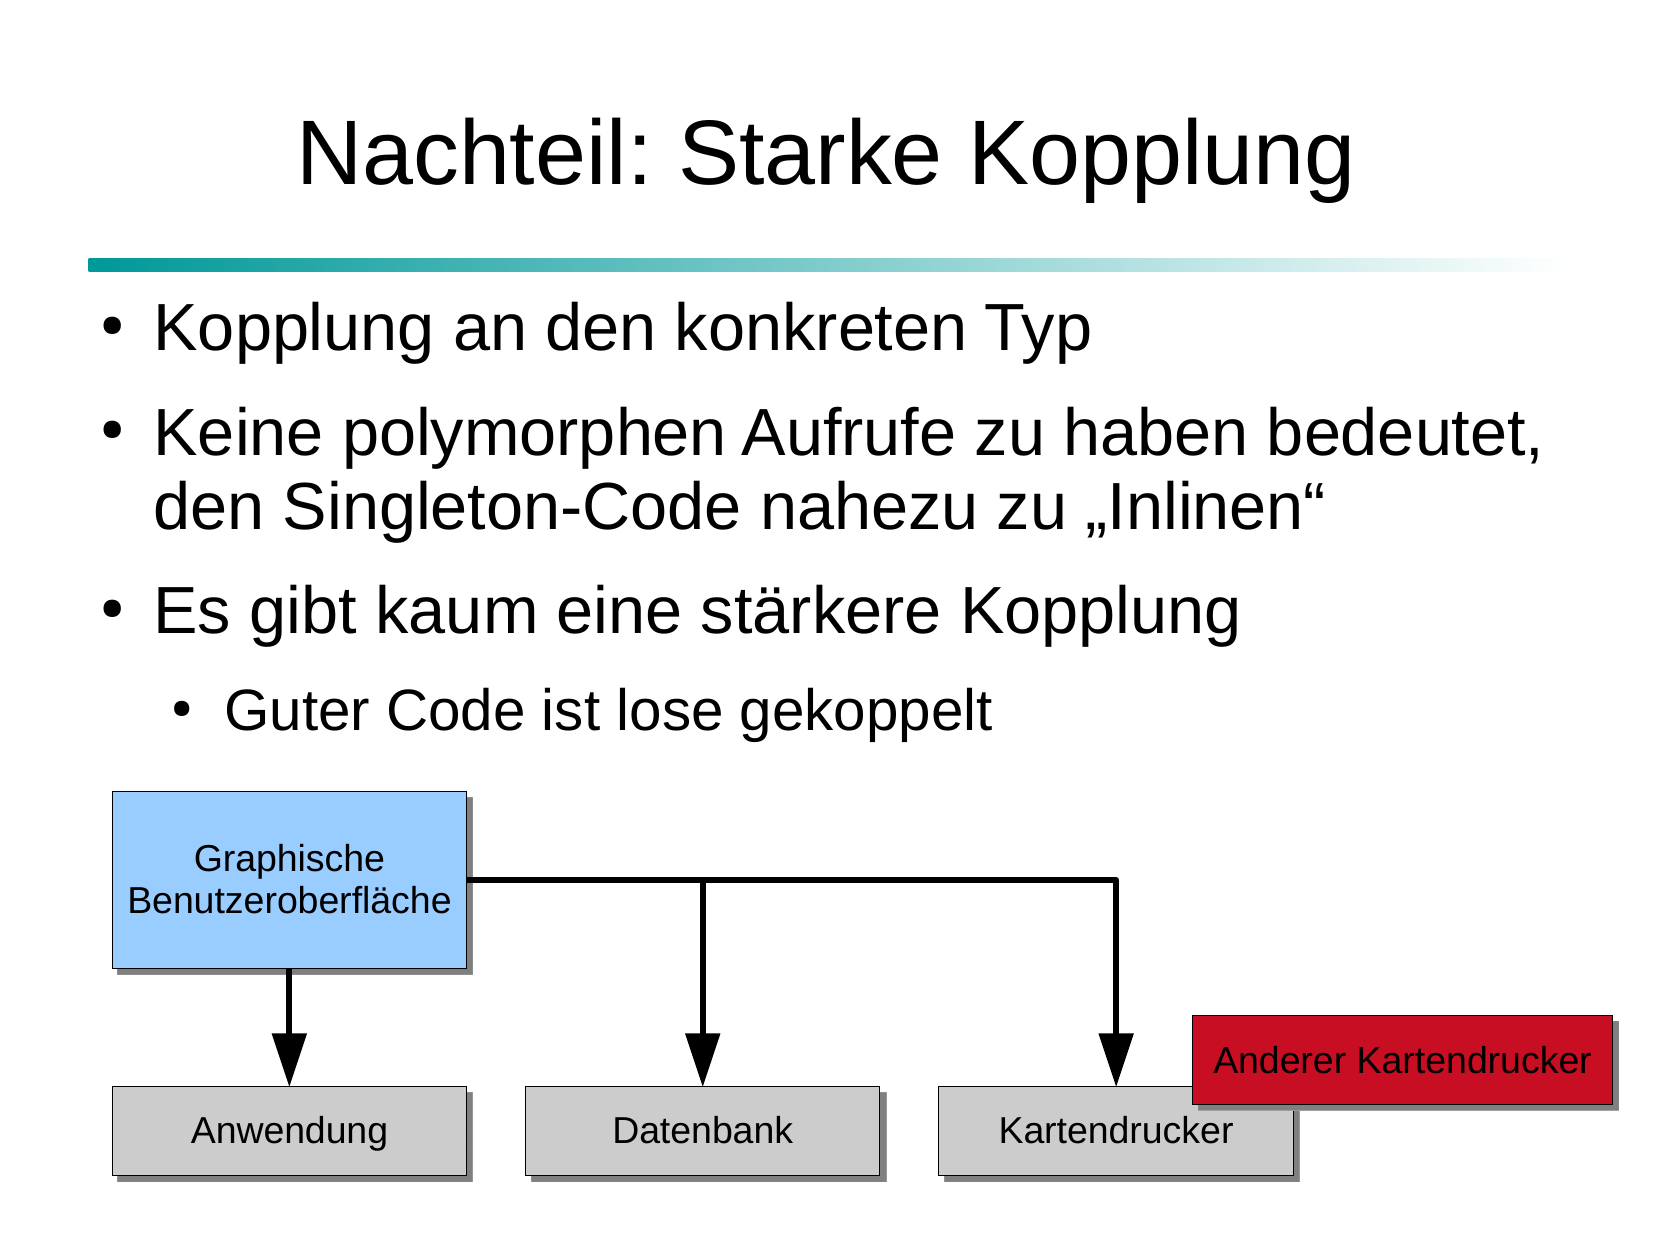

# Nachteil: Starke Kopplung
Kopplung an den konkreten Typ
Keine polymorphen Aufrufe zu haben bedeutet, den Singleton-Code nahezu zu „Inlinen“
Es gibt kaum eine stärkere Kopplung
Guter Code ist lose gekoppelt
Graphische
Benutzeroberfläche
Anderer Kartendrucker
Anderer Kartendrucker
Anwendung
Datenbank
Kartendrucker